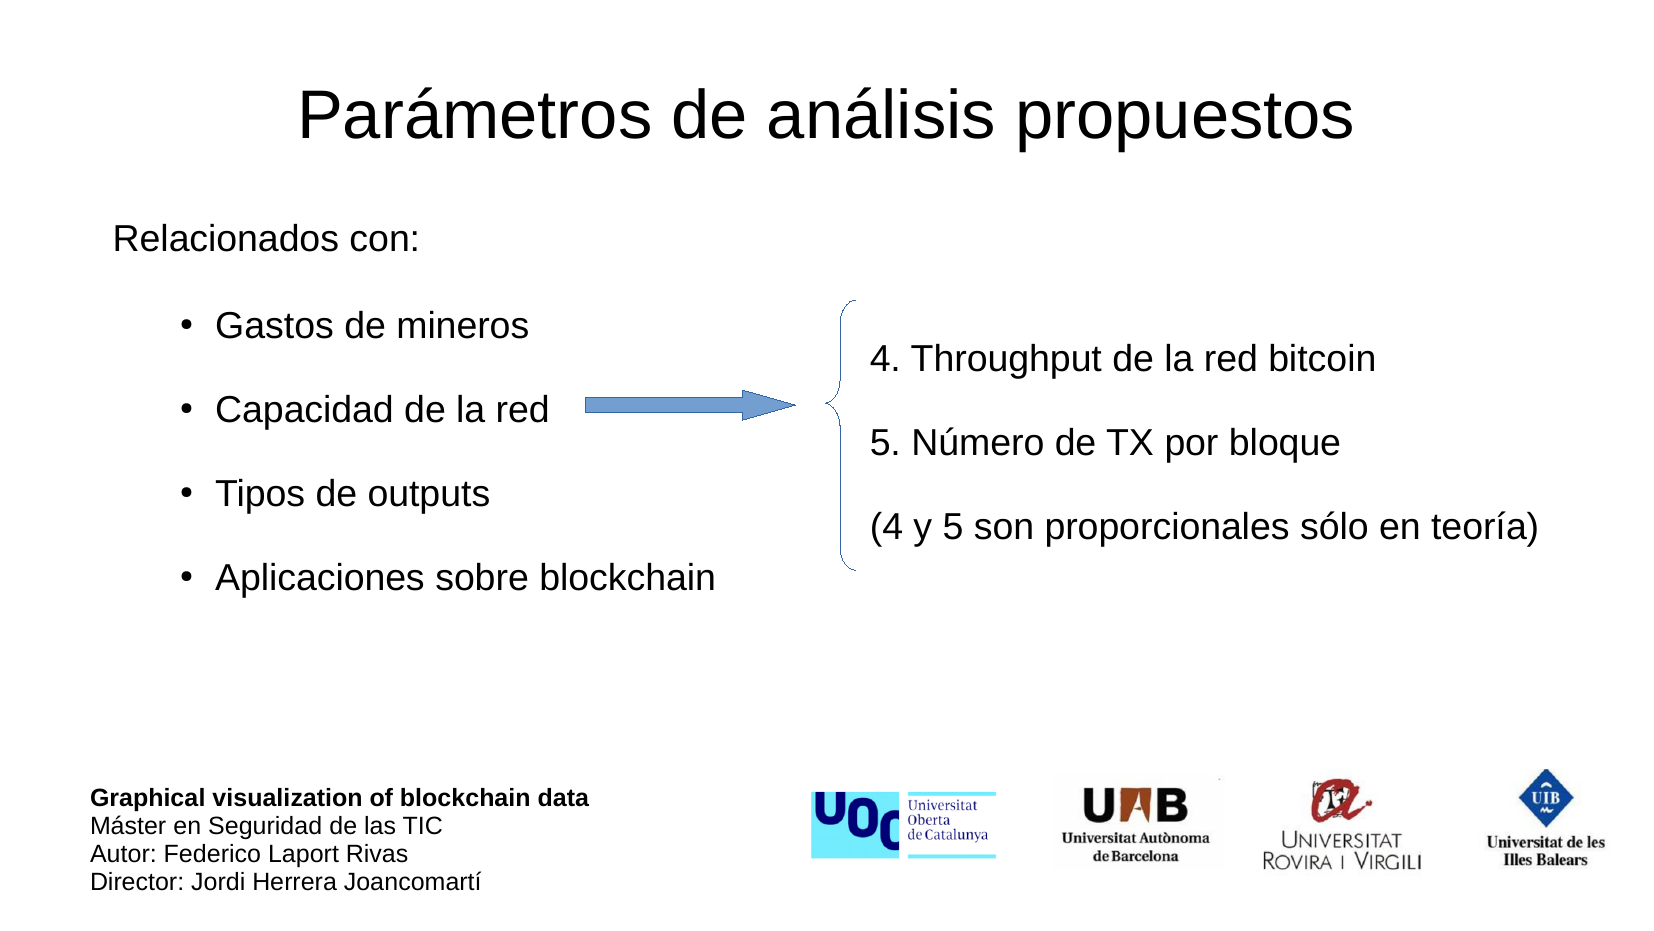

# Parámetros de análisis propuestos
Relacionados con:
Gastos de mineros
Capacidad de la red
Tipos de outputs
Aplicaciones sobre blockchain
4. Throughput de la red bitcoin
5. Número de TX por bloque
(4 y 5 son proporcionales sólo en teoría)
Graphical visualization of blockchain data
Máster en Seguridad de las TIC
Autor: Federico Laport Rivas
Director: Jordi Herrera Joancomartí